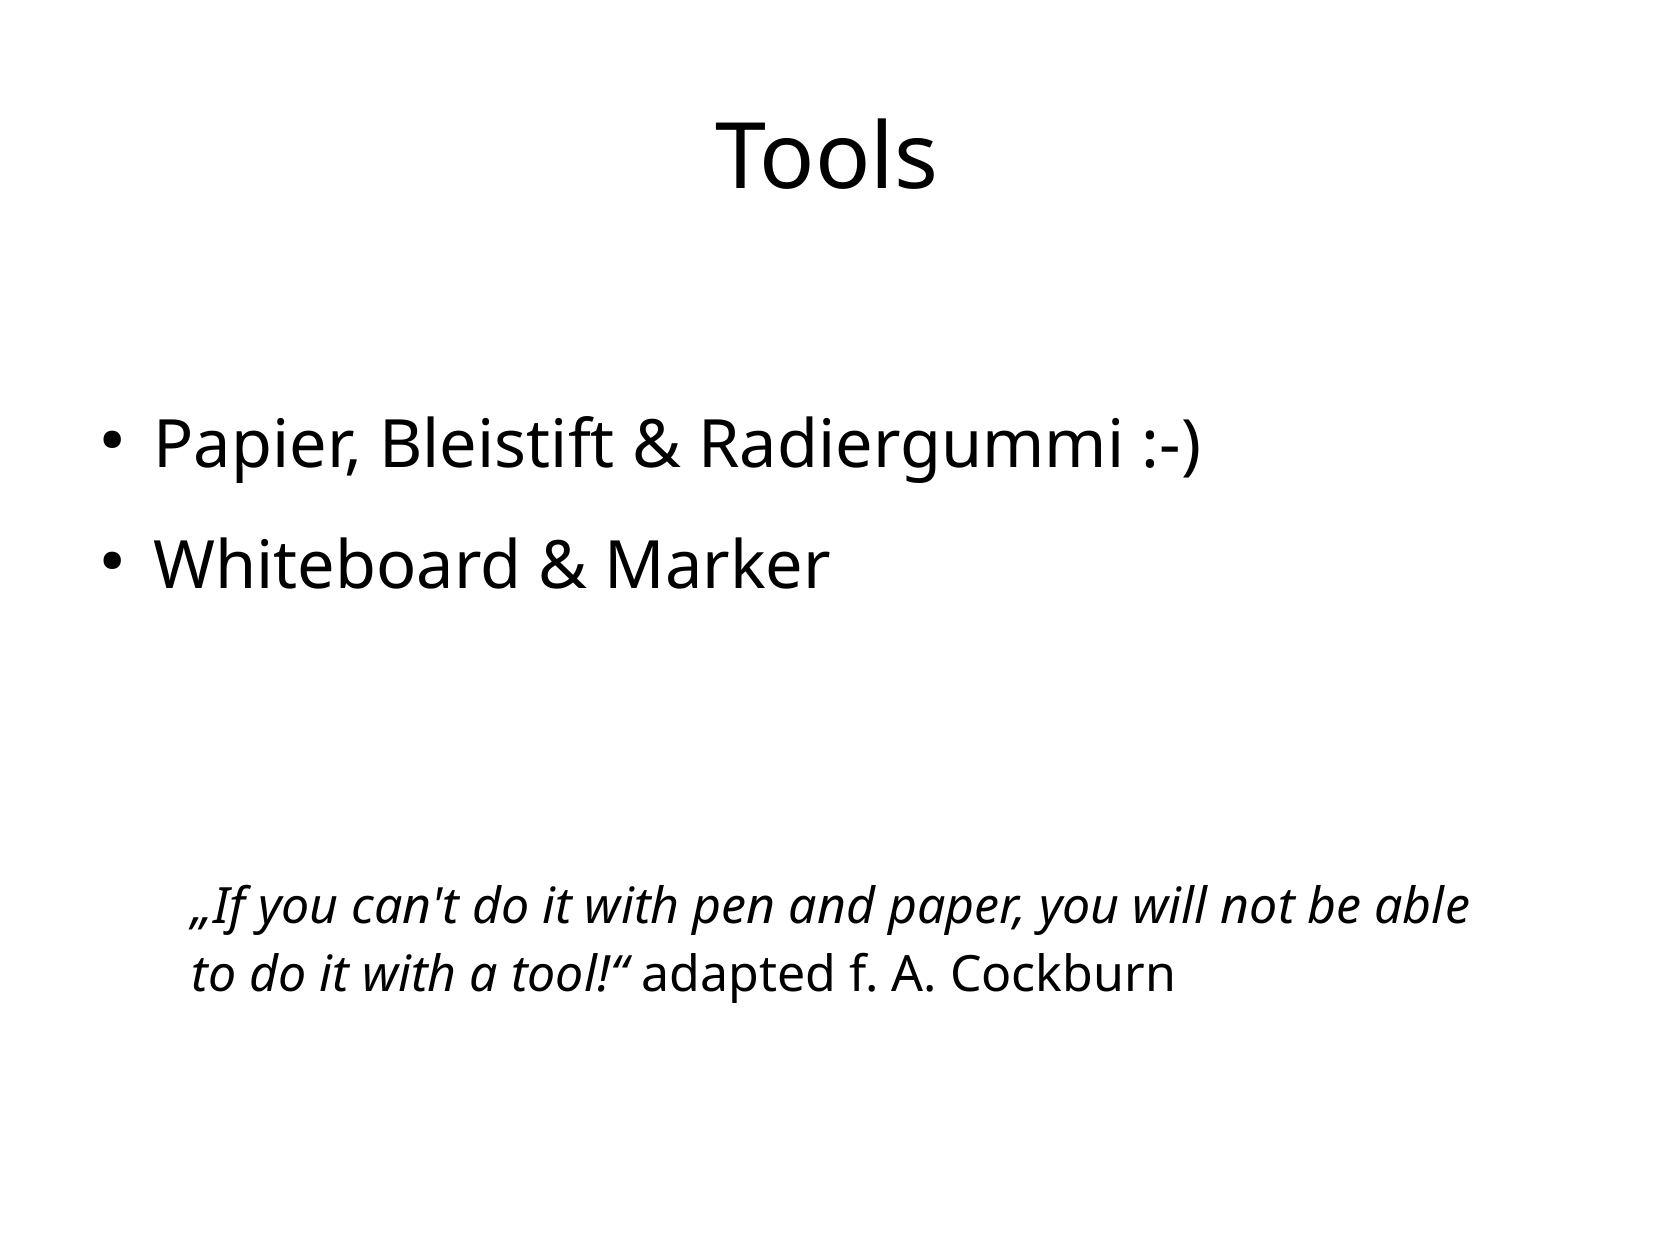

# Tools
Papier, Bleistift & Radiergummi :-)
Whiteboard & Marker
„If you can't do it with pen and paper, you will not be able to do it with a tool!“ adapted f. A. Cockburn